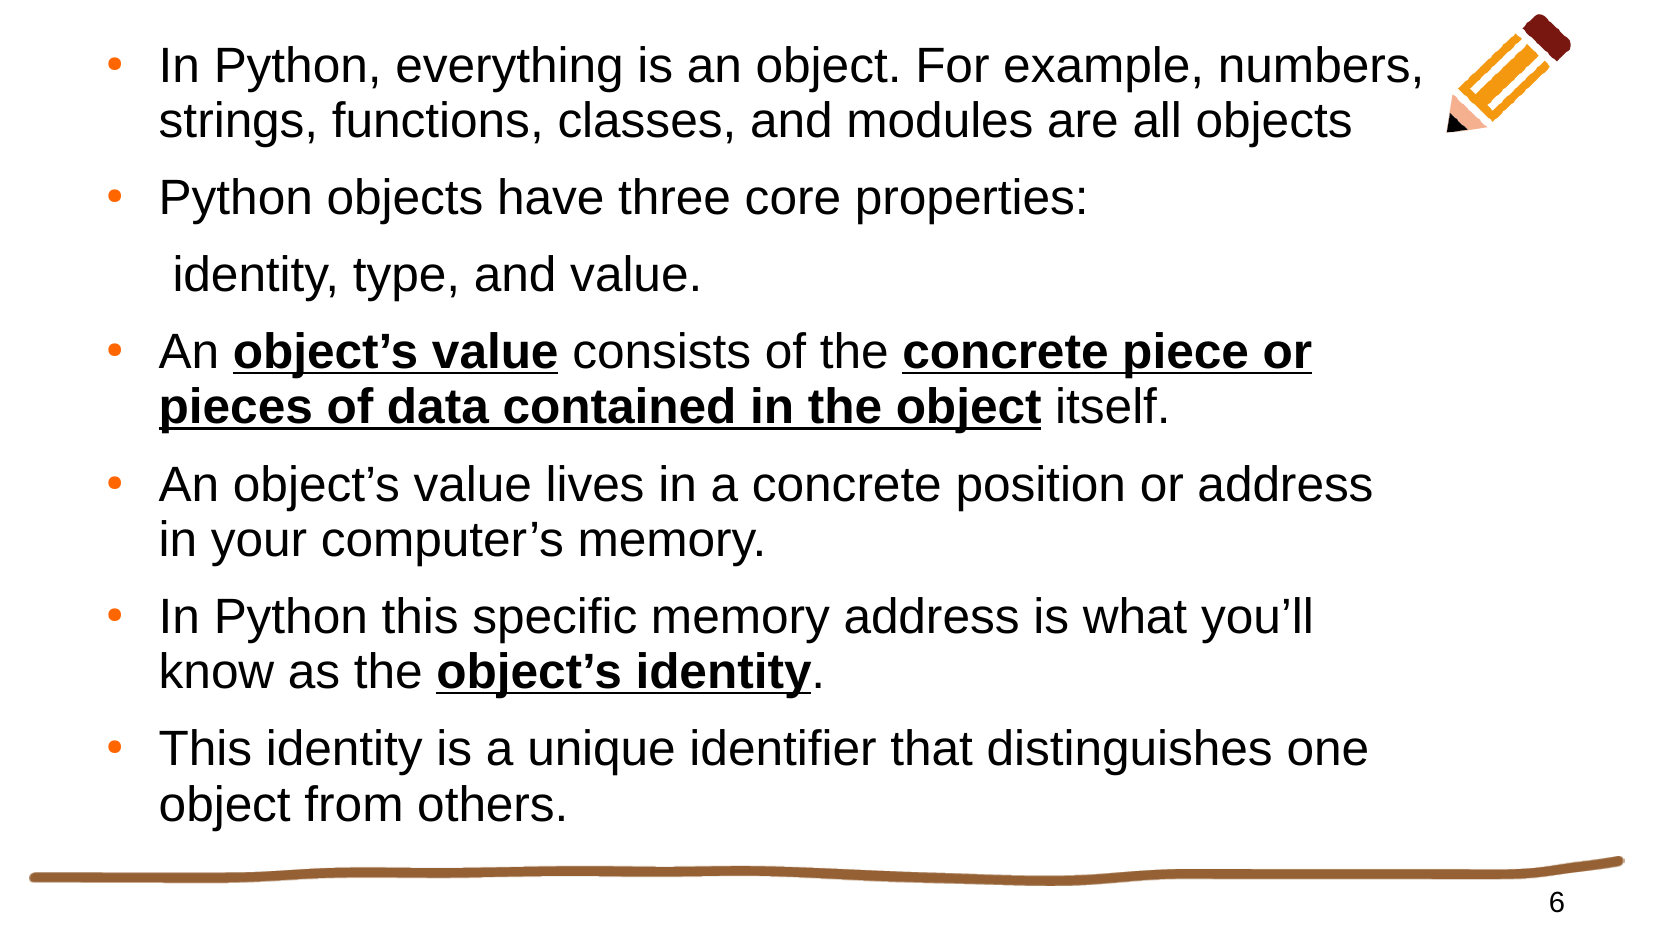

# In Python, everything is an object. For example, numbers, strings, functions, classes, and modules are all objects
Python objects have three core properties:
 identity, type, and value.
An object’s value consists of the concrete piece or pieces of data contained in the object itself.
An object’s value lives in a concrete position or address in your computer’s memory.
In Python this specific memory address is what you’ll know as the object’s identity.
This identity is a unique identifier that distinguishes one object from others.
6